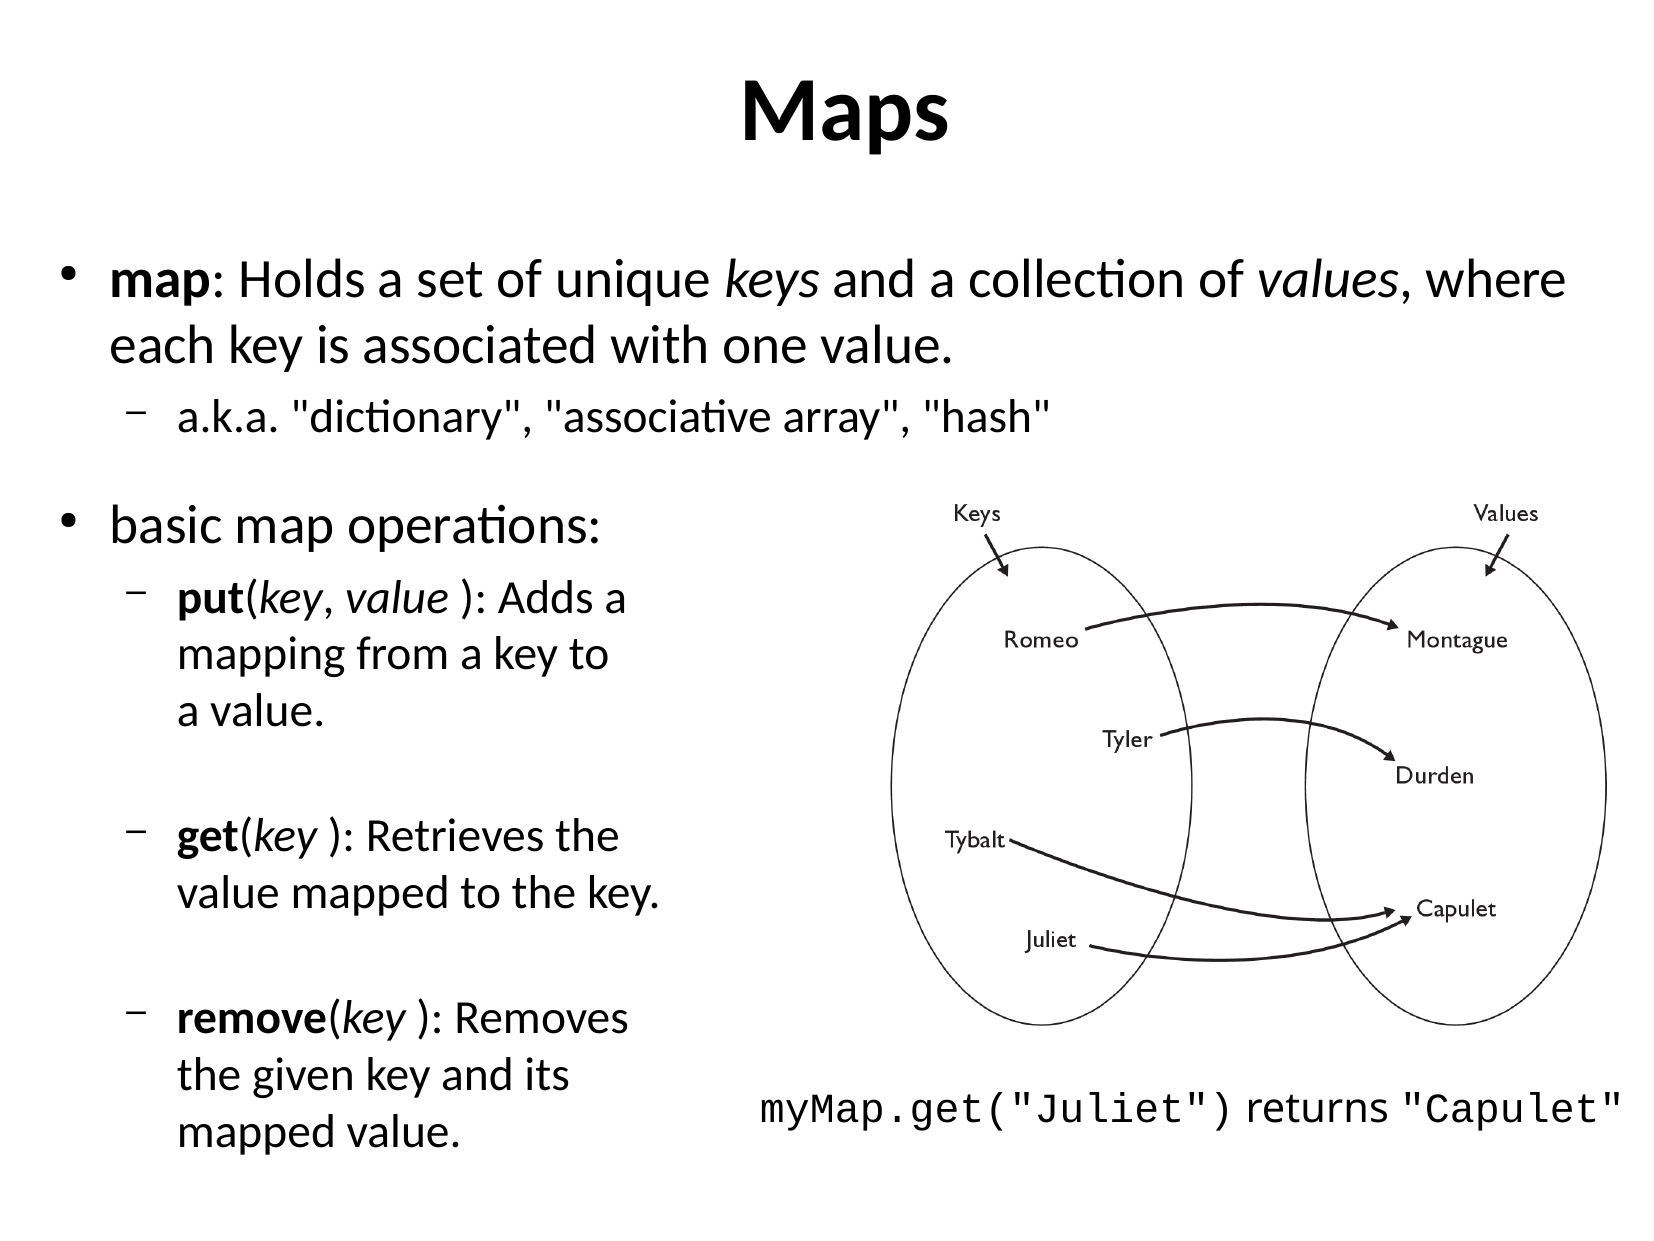

# Maps
map: Holds a set of unique keys and a collection of values, where each key is associated with one value.
a.k.a. "dictionary", "associative array", "hash"
basic map operations:
put(key, value ): Adds a
mapping from a key to
a value.
get(key ): Retrieves the
value mapped to the key.
remove(key ): Removes
the given key and its
mapped value.
myMap.get("Juliet") returns "Capulet"